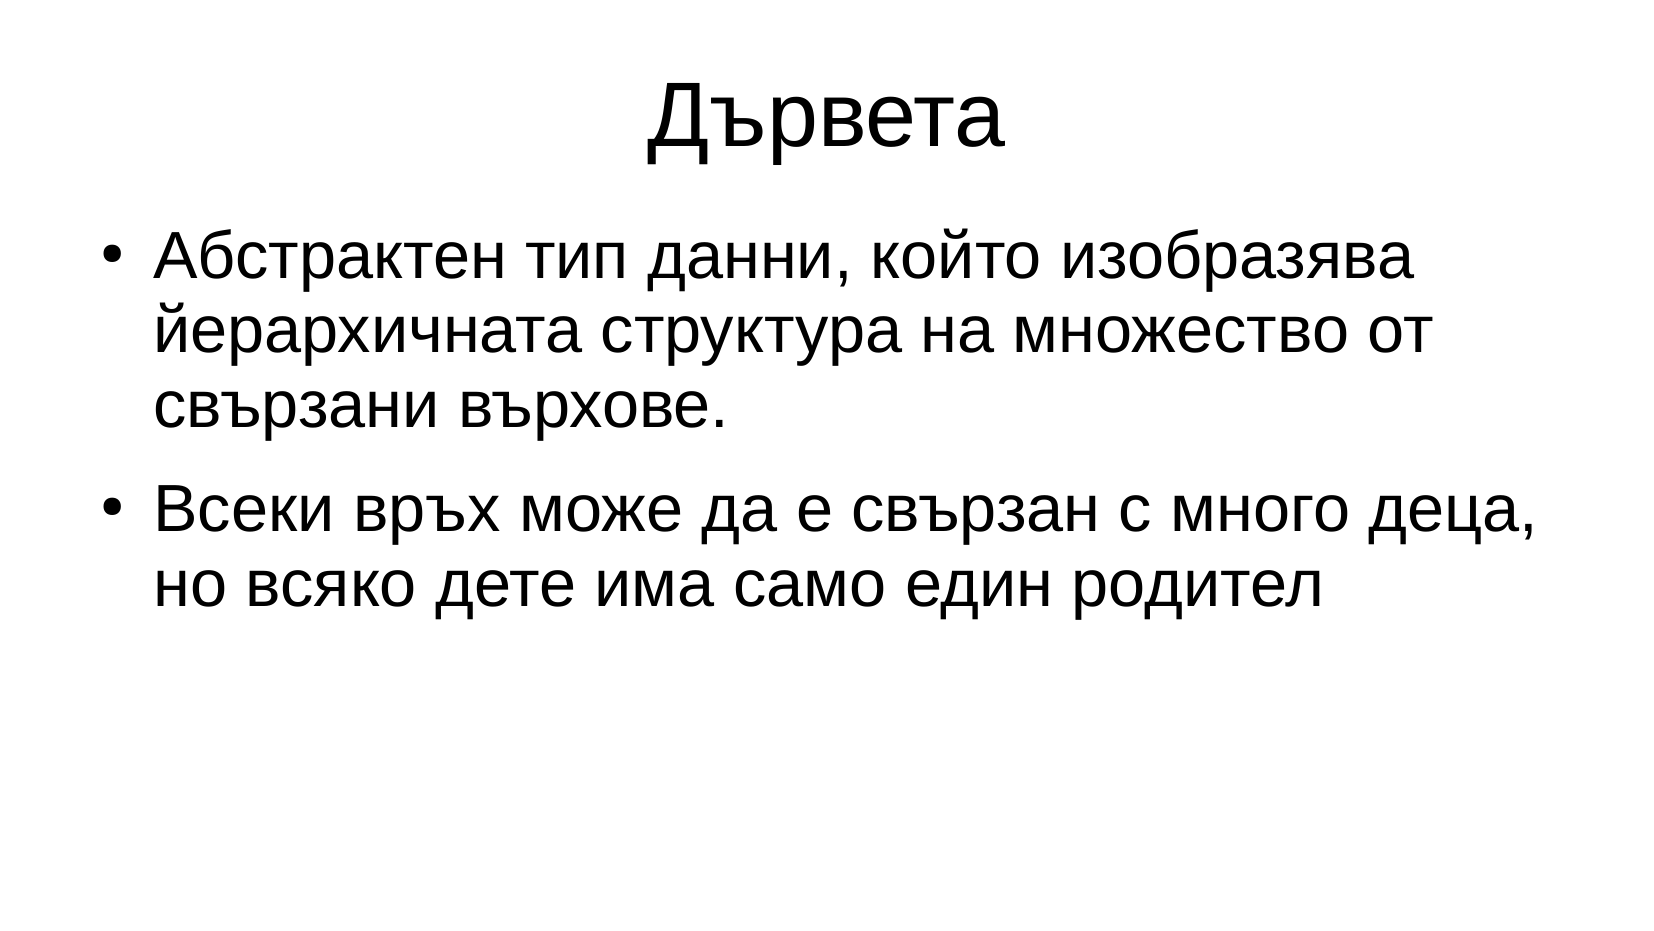

# Дървета
Абстрактен тип данни, който изобразява йерархичната структура на множество от свързани върхове.
Всеки връх може да е свързан с много деца, но всяко дете има само един родител